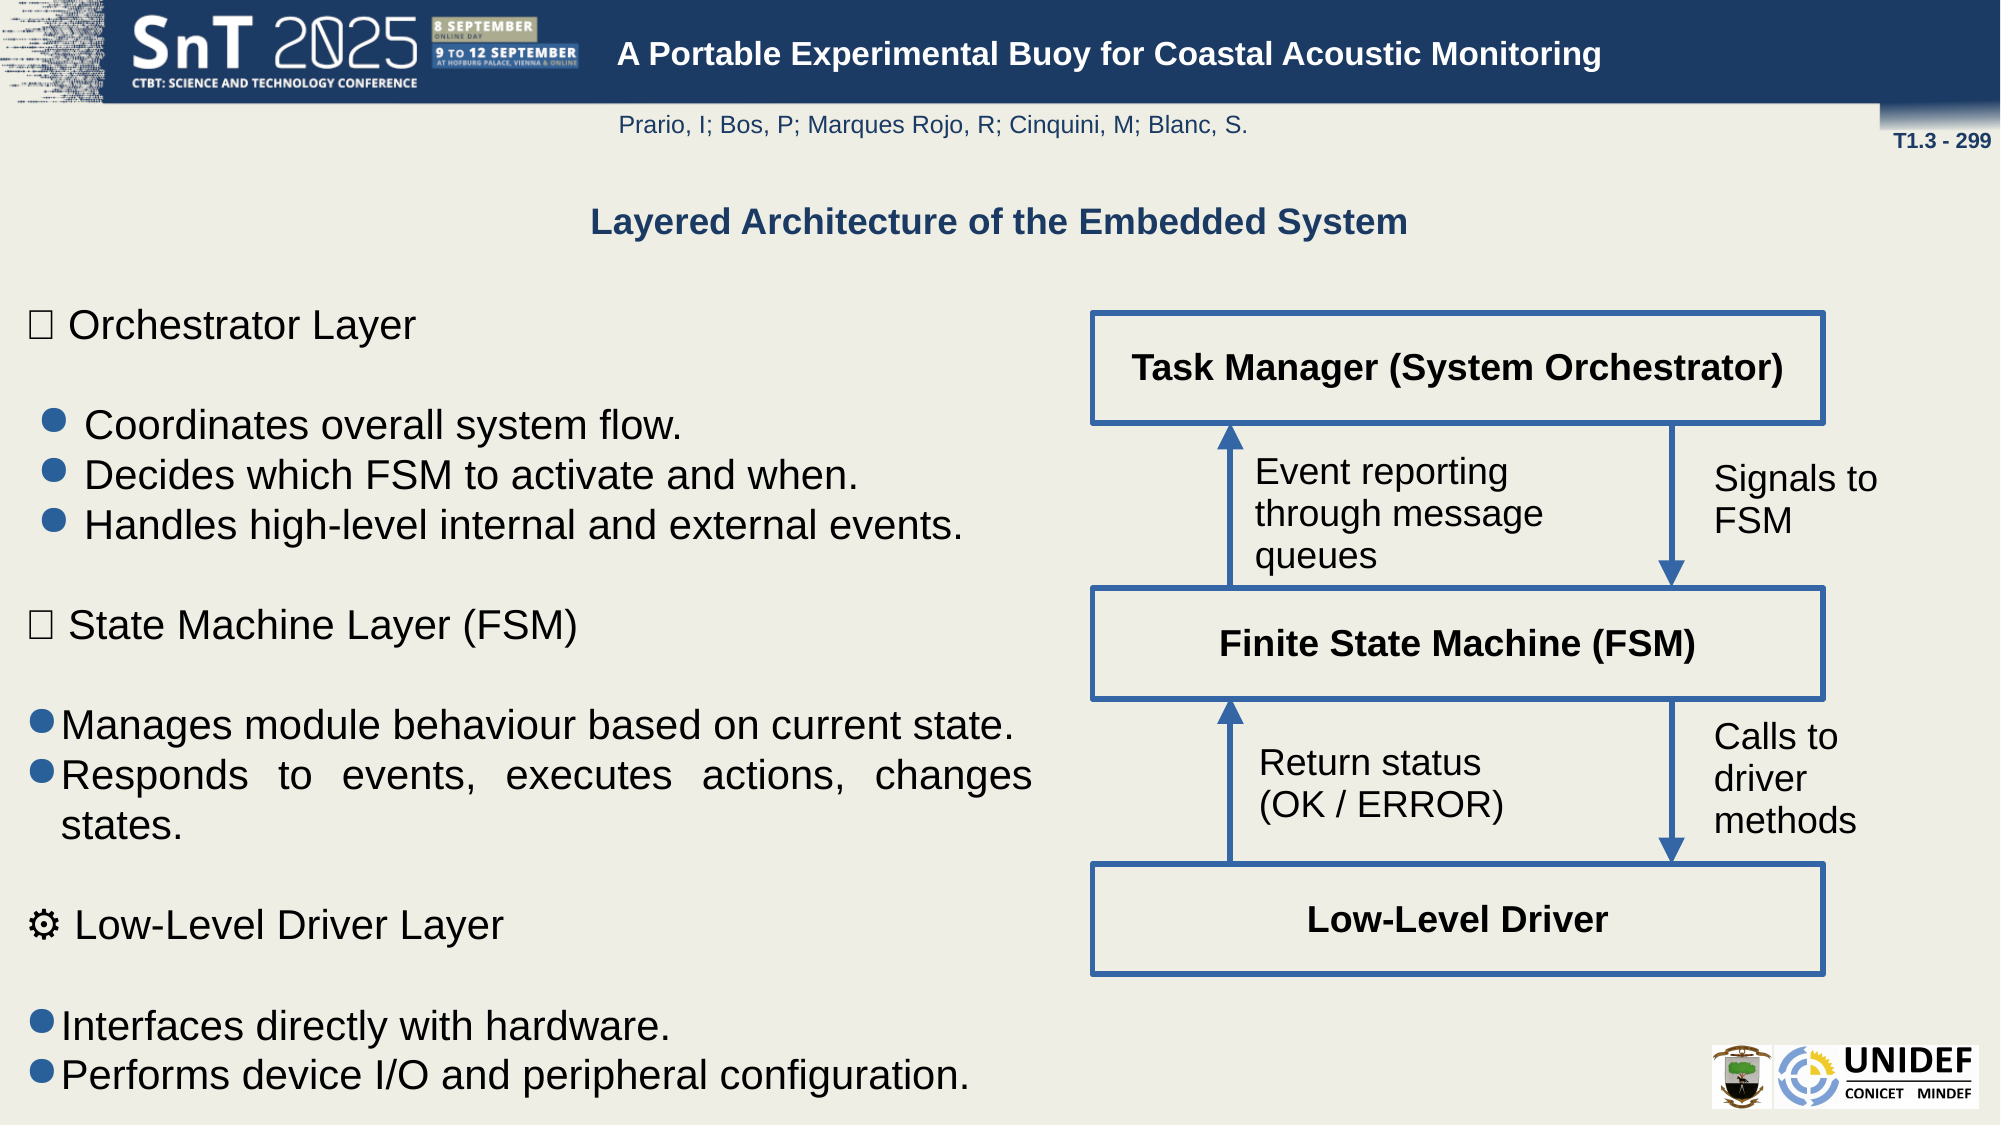

T1.3 - 299
A Portable Experimental Buoy for Coastal Acoustic Monitoring
Prario, I; Bos, P; Marques Rojo, R; Cinquini, M; Blanc, S.
Layered Architecture of the Embedded System
🔝 Orchestrator Layer
 Coordinates overall system flow.
 Decides which FSM to activate and when.
 Handles high-level internal and external events.
🔁 State Machine Layer (FSM)
Manages module behaviour based on current state.
Responds to events, executes actions, changes states.
⚙️ Low-Level Driver Layer
Interfaces directly with hardware.
Performs device I/O and peripheral configuration.
Task Manager (System Orchestrator)
Event reporting through message queues
Signals to FSM
Finite State Machine (FSM)
Calls to driver methods
Return status
(OK / ERROR)
Low-Level Driver